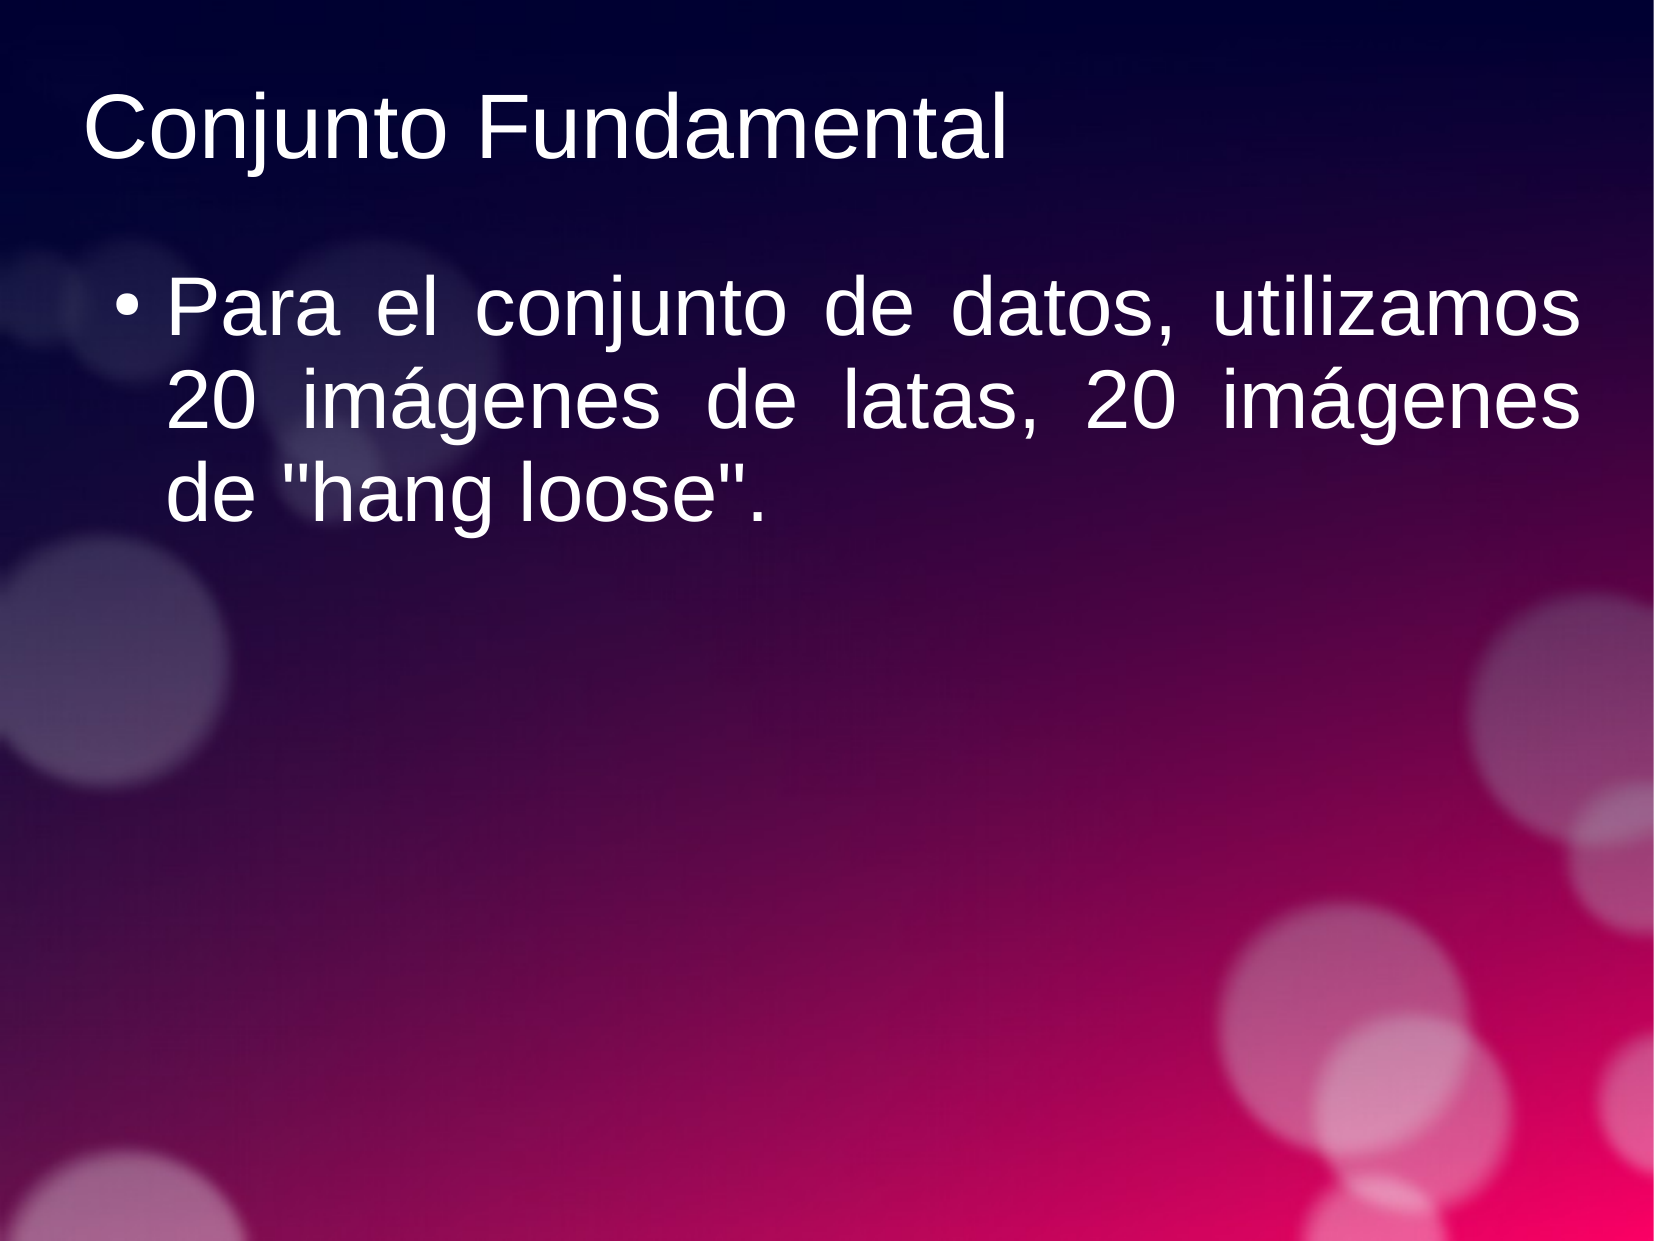

# Conjunto Fundamental
Para el conjunto de datos, utilizamos 20 imágenes de latas, 20 imágenes de "hang loose".